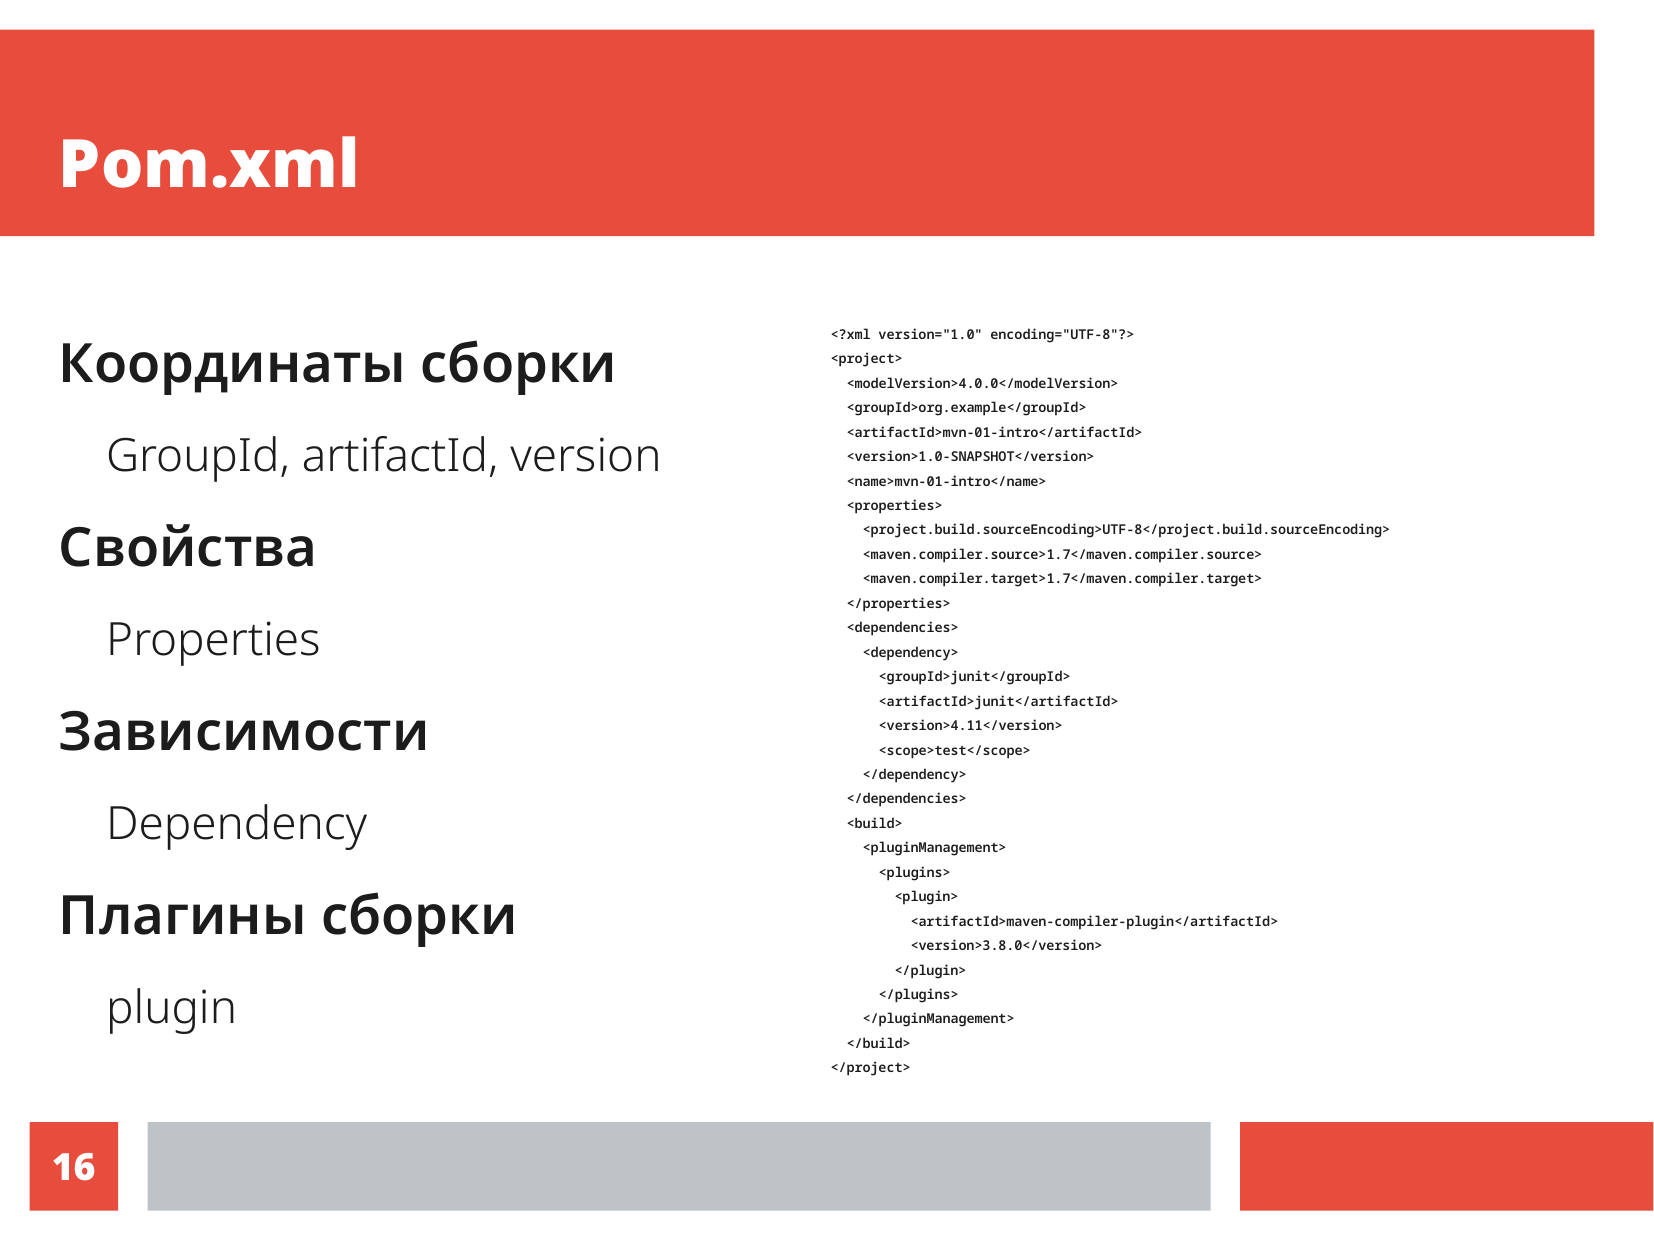

# Pom.xml
Координаты сборки
GroupId, artifactId, version
Свойства
Properties
Зависимости
Dependency
Плагины сборки
plugin
<?xml version="1.0" encoding="UTF-8"?>
<project>
 <modelVersion>4.0.0</modelVersion>
 <groupId>org.example</groupId>
 <artifactId>mvn-01-intro</artifactId>
 <version>1.0-SNAPSHOT</version>
 <name>mvn-01-intro</name>
 <properties>
 <project.build.sourceEncoding>UTF-8</project.build.sourceEncoding>
 <maven.compiler.source>1.7</maven.compiler.source>
 <maven.compiler.target>1.7</maven.compiler.target>
 </properties>
 <dependencies>
 <dependency>
 <groupId>junit</groupId>
 <artifactId>junit</artifactId>
 <version>4.11</version>
 <scope>test</scope>
 </dependency>
 </dependencies>
 <build>
 <pluginManagement>
 <plugins>
 <plugin>
 <artifactId>maven-compiler-plugin</artifactId>
 <version>3.8.0</version>
 </plugin>
 </plugins>
 </pluginManagement>
 </build>
</project>
16